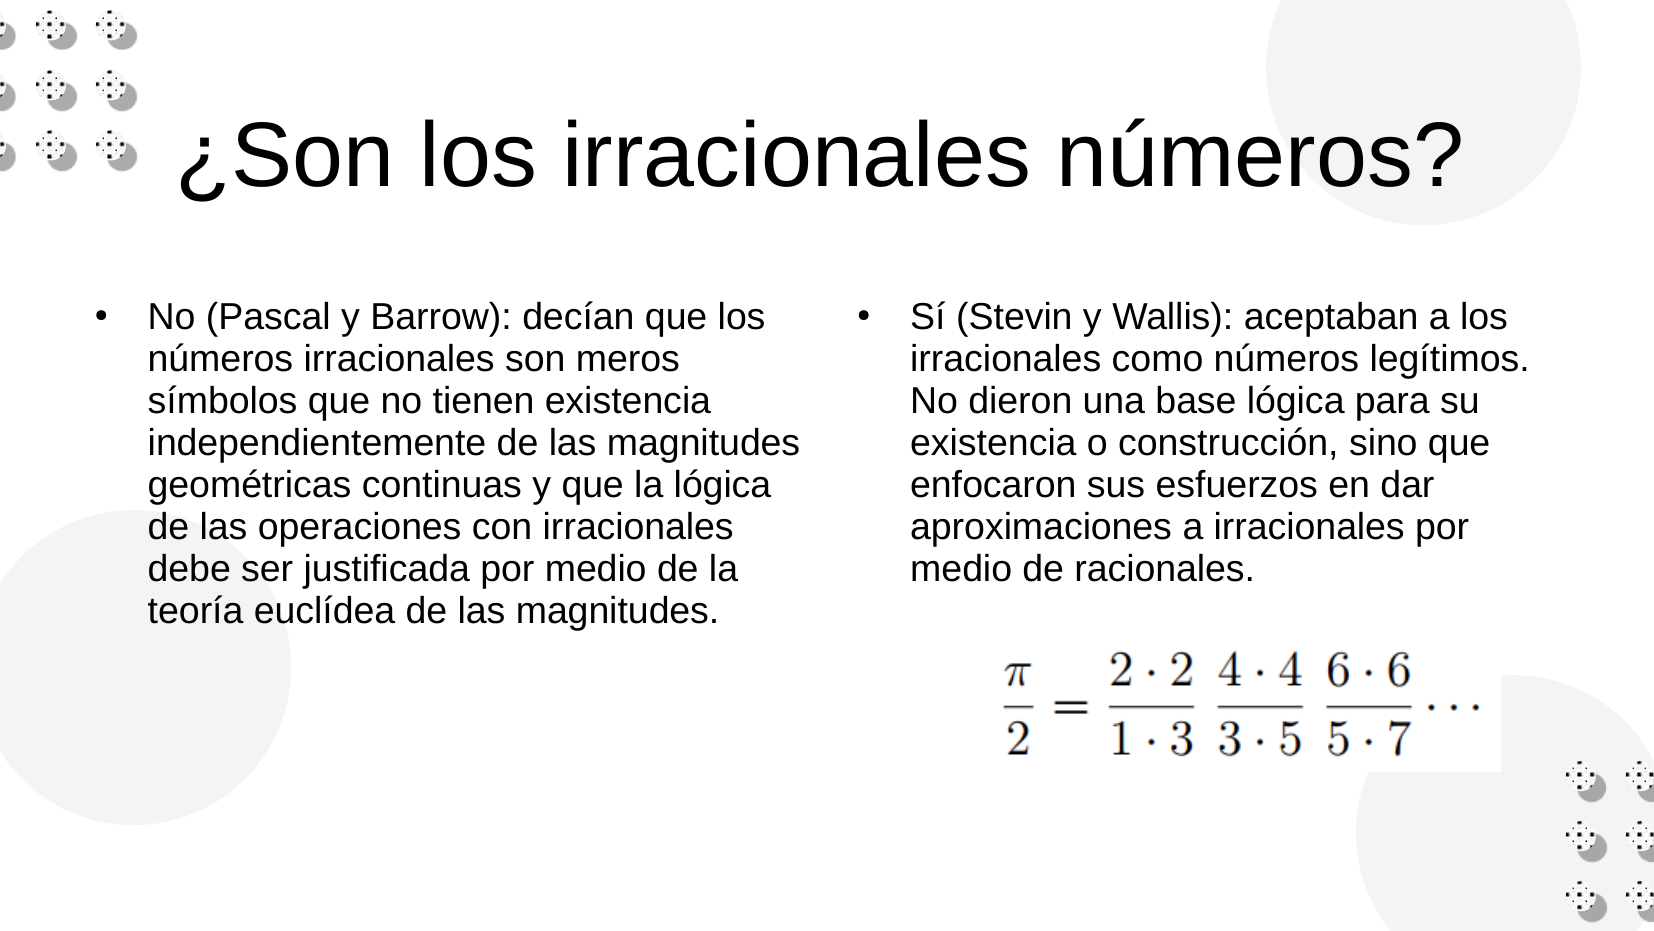

# ¿Son los irracionales números?
No (Pascal y Barrow): decían que los números irracionales son meros símbolos que no tienen existencia independientemente de las magnitudes geométricas continuas y que la lógica de las operaciones con irracionales debe ser justificada por medio de la teoría euclídea de las magnitudes.
Sí (Stevin y Wallis): aceptaban a los irracionales como números legítimos. No dieron una base lógica para su existencia o construcción, sino que enfocaron sus esfuerzos en dar aproximaciones a irracionales por medio de racionales.